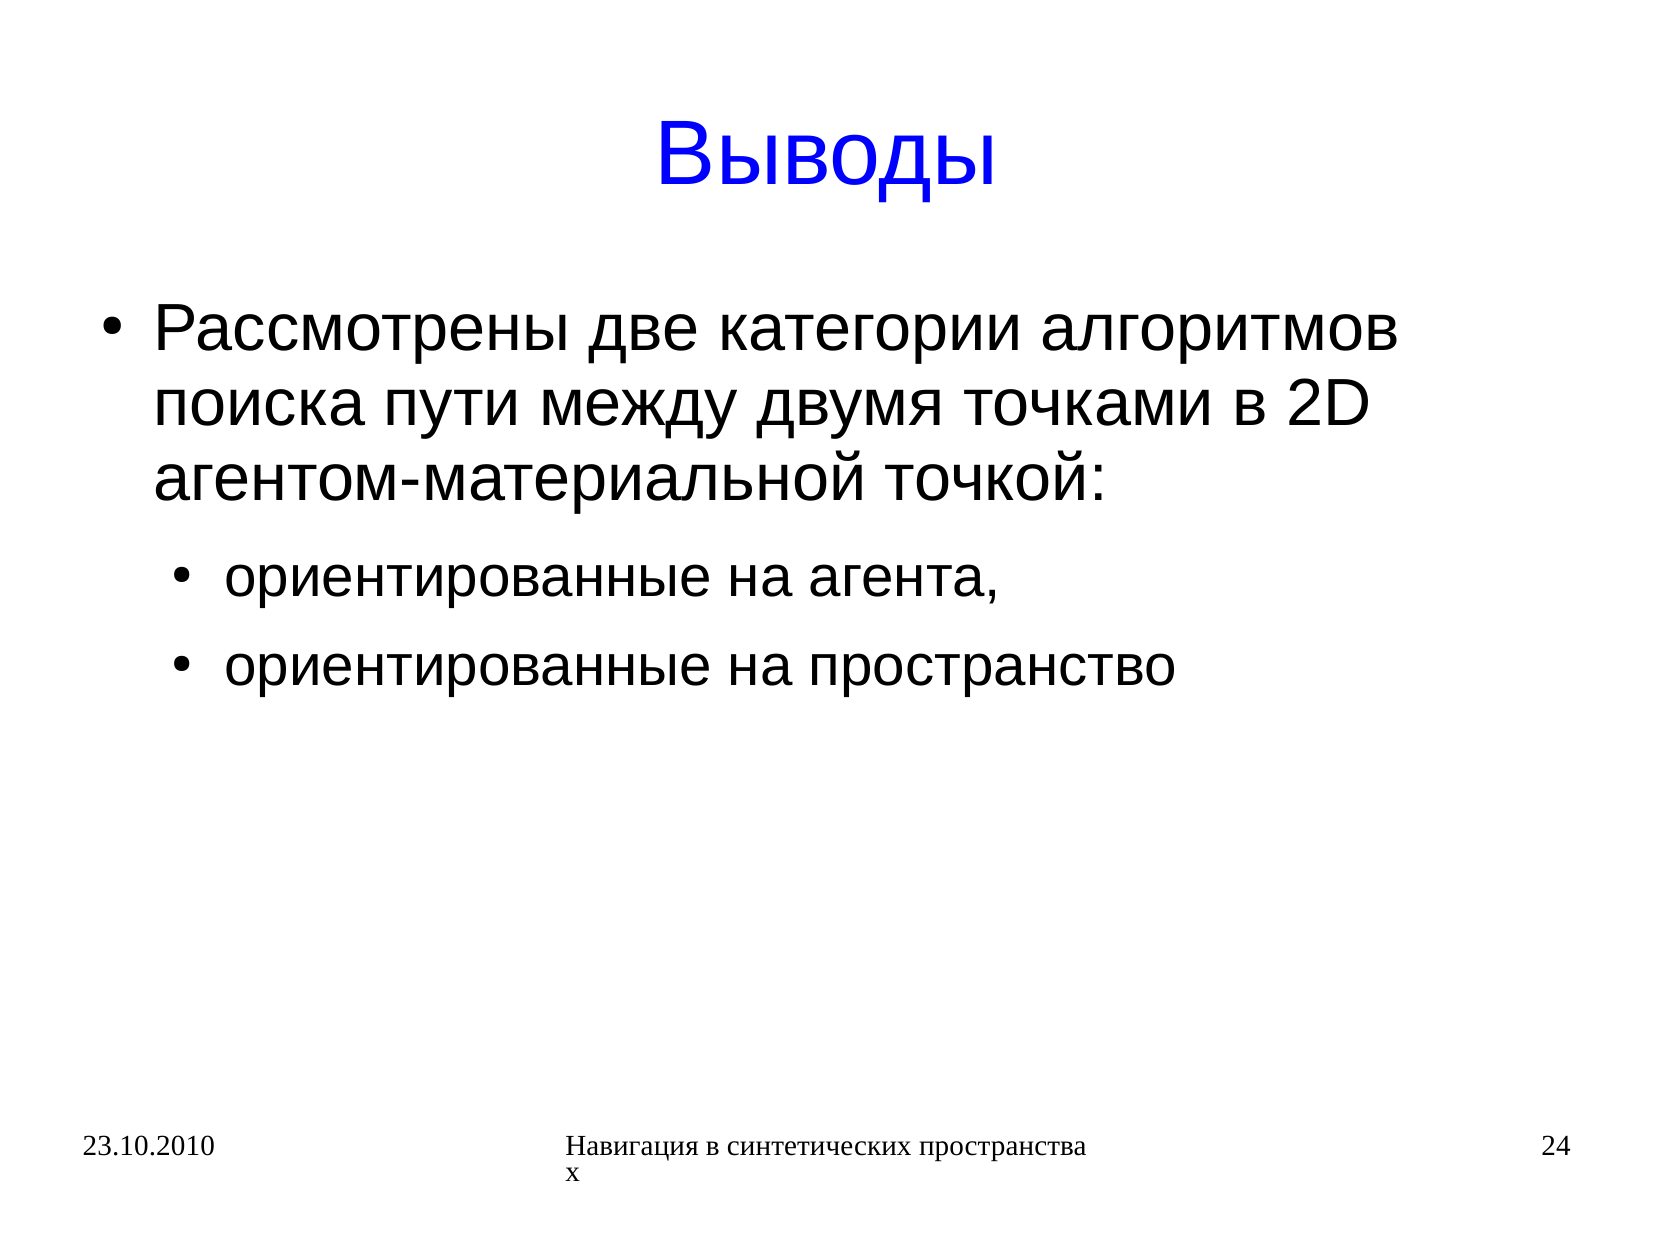

# Выводы
Рассмотрены две категории алгоритмов поиска пути между двумя точками в 2D агентом-материальной точкой:
ориентированные на агента,
ориентированные на пространство
23.10.2010
Навигация в синтетических пространствах
24